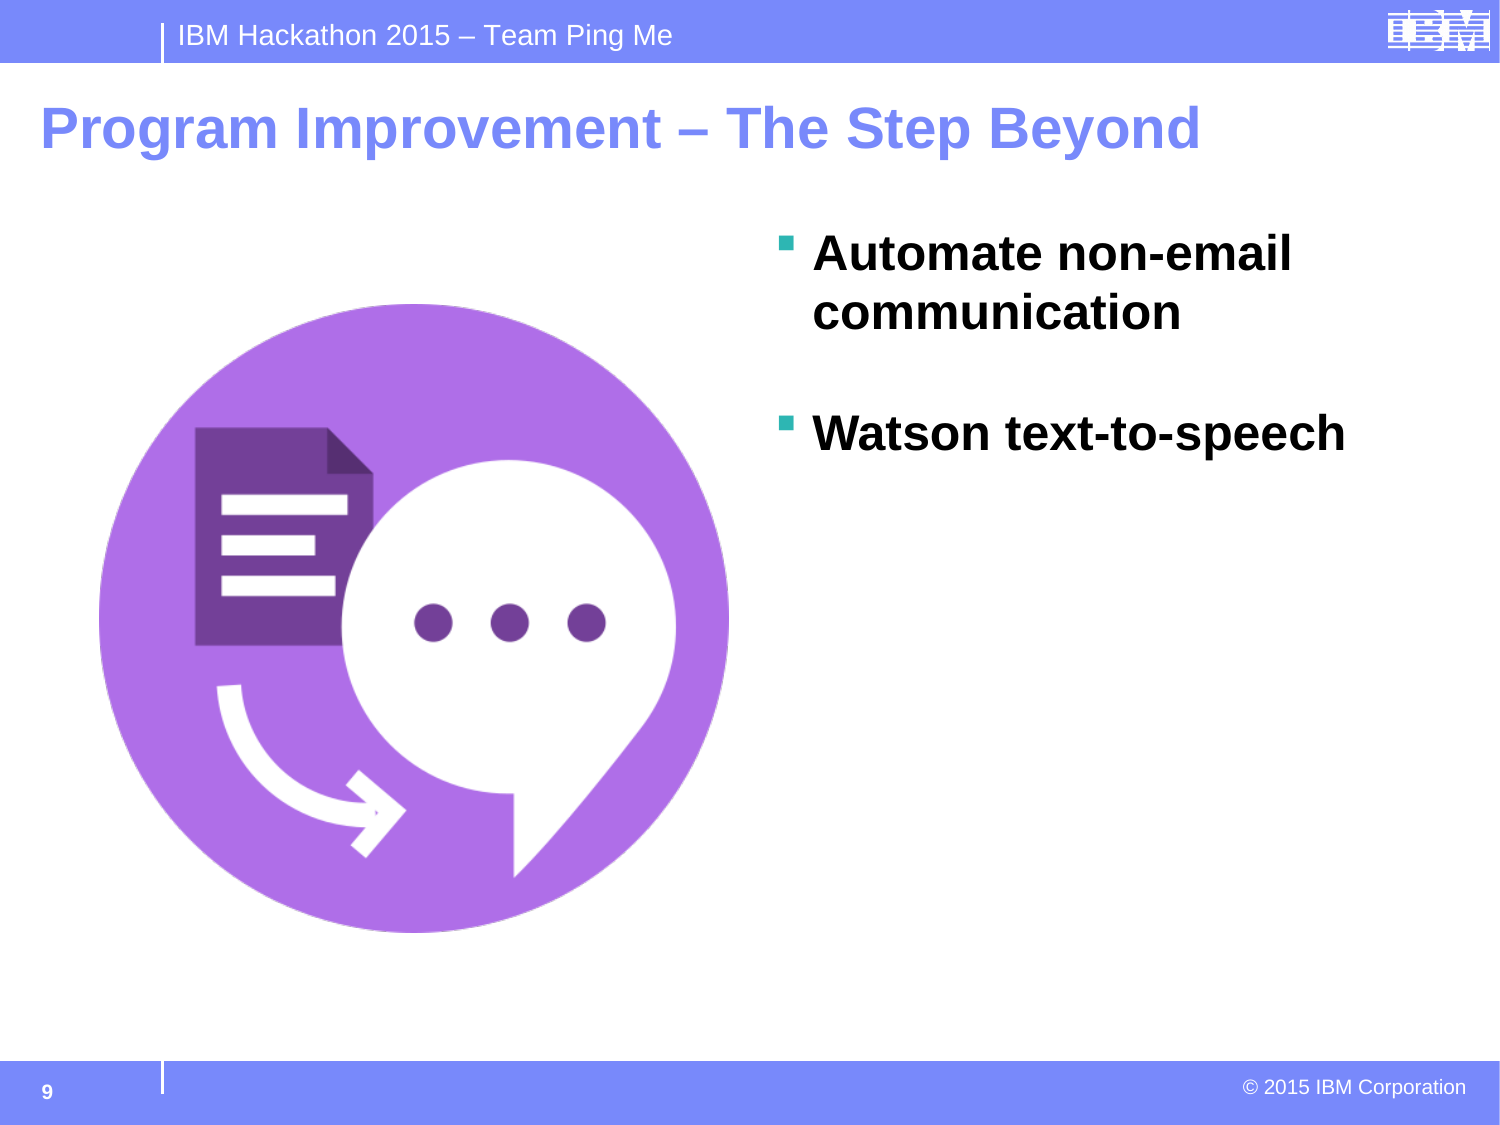

# Program Improvement – The Step Beyond
Automate non-email communication
Watson text-to-speech